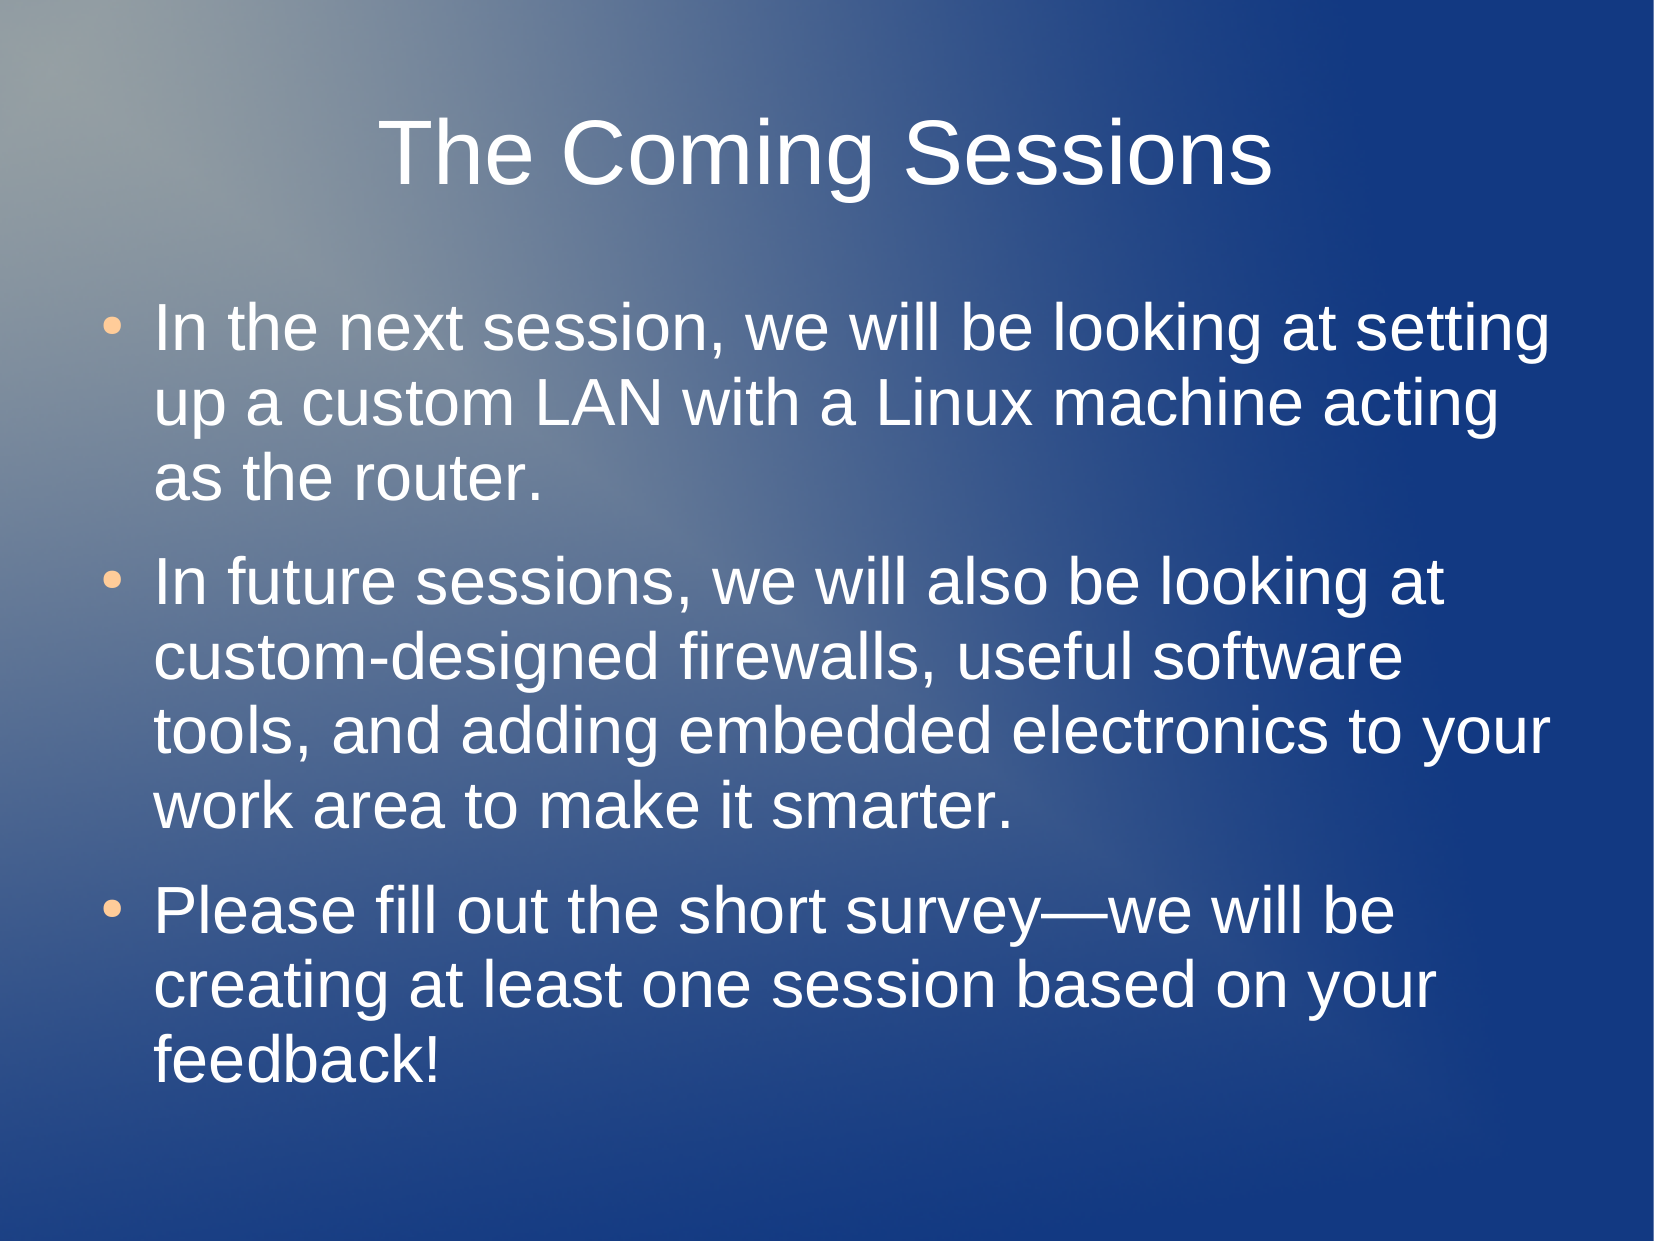

# The Coming Sessions
In the next session, we will be looking at setting up a custom LAN with a Linux machine acting as the router.
In future sessions, we will also be looking at custom-designed firewalls, useful software tools, and adding embedded electronics to your work area to make it smarter.
Please fill out the short survey—we will be creating at least one session based on your feedback!